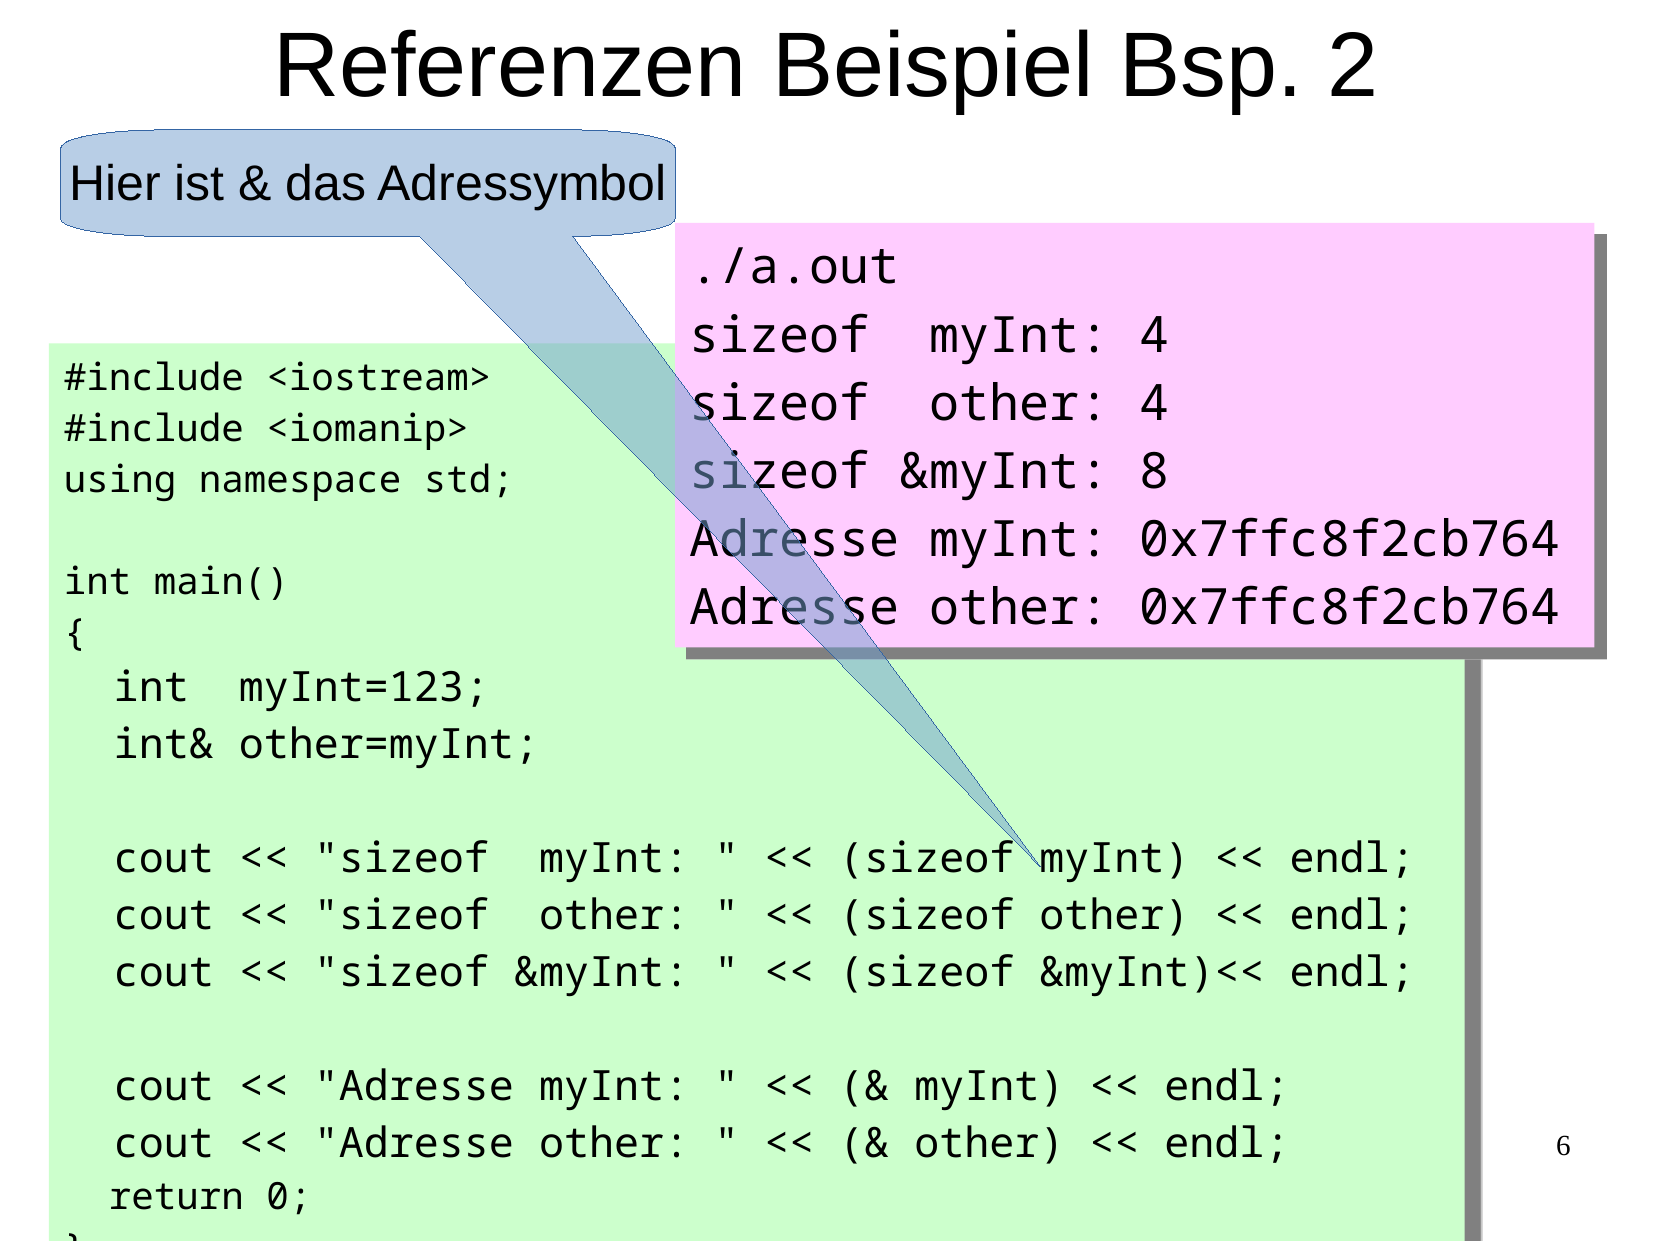

# Referenzen Beispiel Bsp. 2
Hier ist & das Adressymbol
./a.out
sizeof myInt: 4
sizeof other: 4
sizeof &myInt: 8
Adresse myInt: 0x7ffc8f2cb764
Adresse other: 0x7ffc8f2cb764
#include <iostream>
#include <iomanip>
using namespace std;
int main()
{
 int myInt=123;
 int& other=myInt;
 cout << "sizeof myInt: " << (sizeof myInt) << endl;
 cout << "sizeof other: " << (sizeof other) << endl;
 cout << "sizeof &myInt: " << (sizeof &myInt)<< endl;
 cout << "Adresse myInt: " << (& myInt) << endl;
 cout << "Adresse other: " << (& other) << endl;
 return 0;
}
6